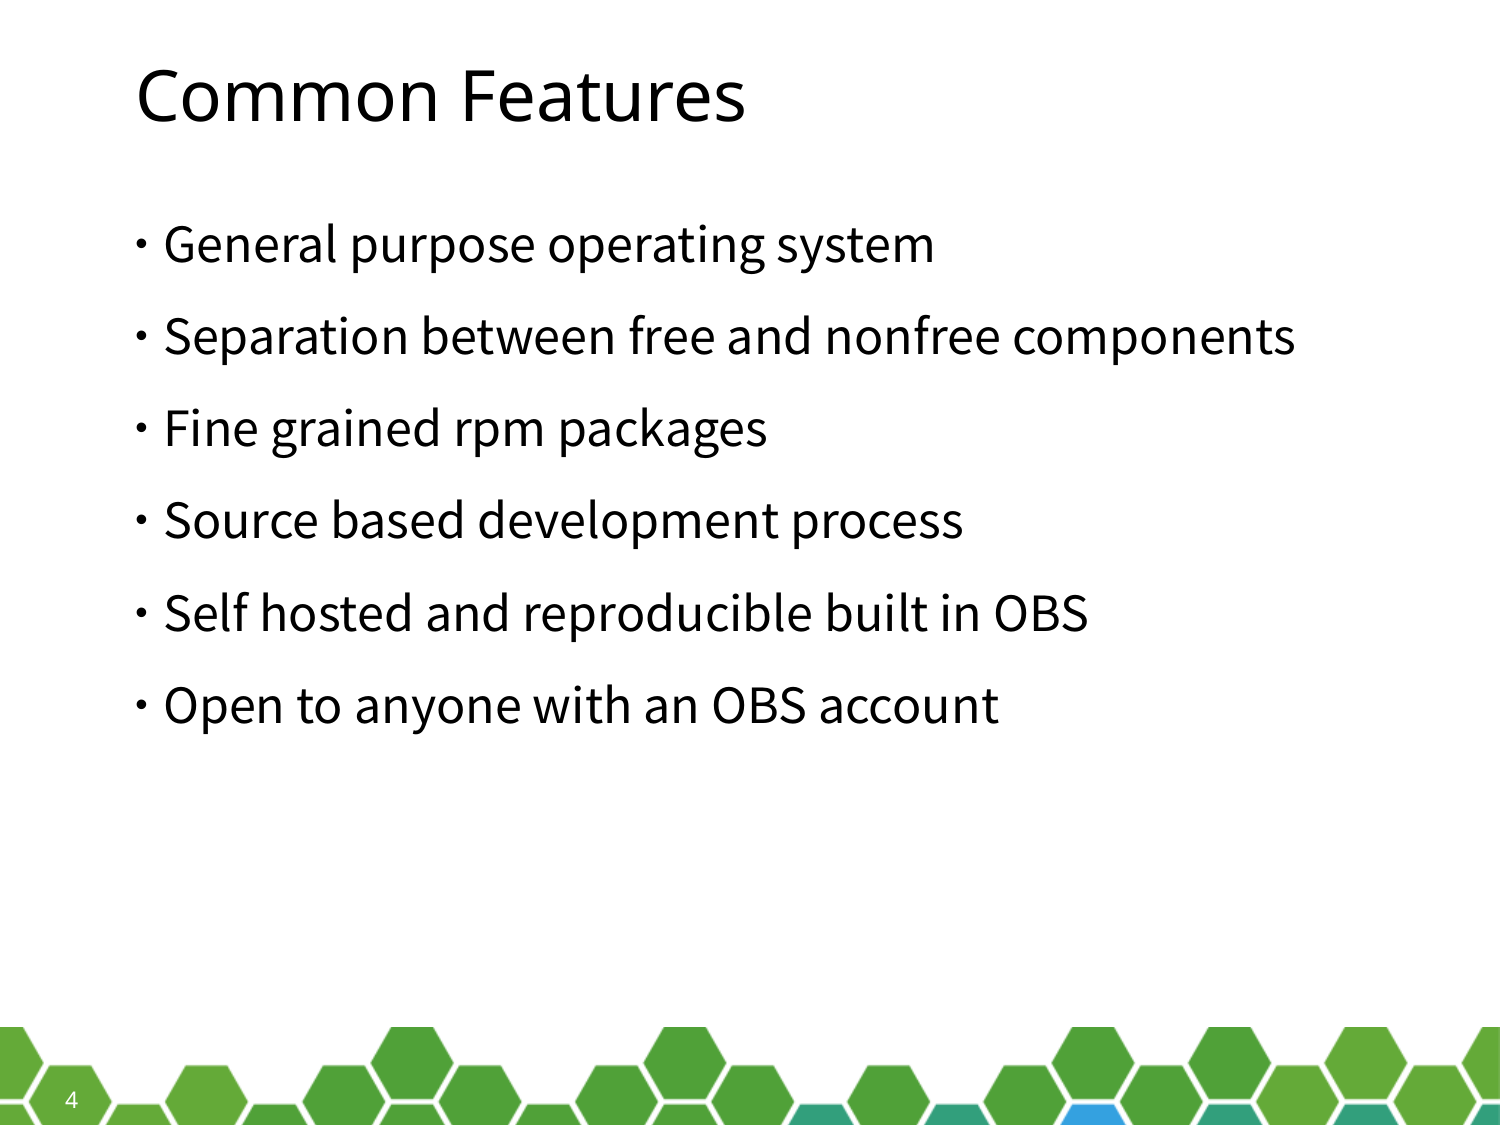

# Common Features
General purpose operating system
Separation between free and nonfree components
Fine grained rpm packages
Source based development process
Self hosted and reproducible built in OBS
Open to anyone with an OBS account